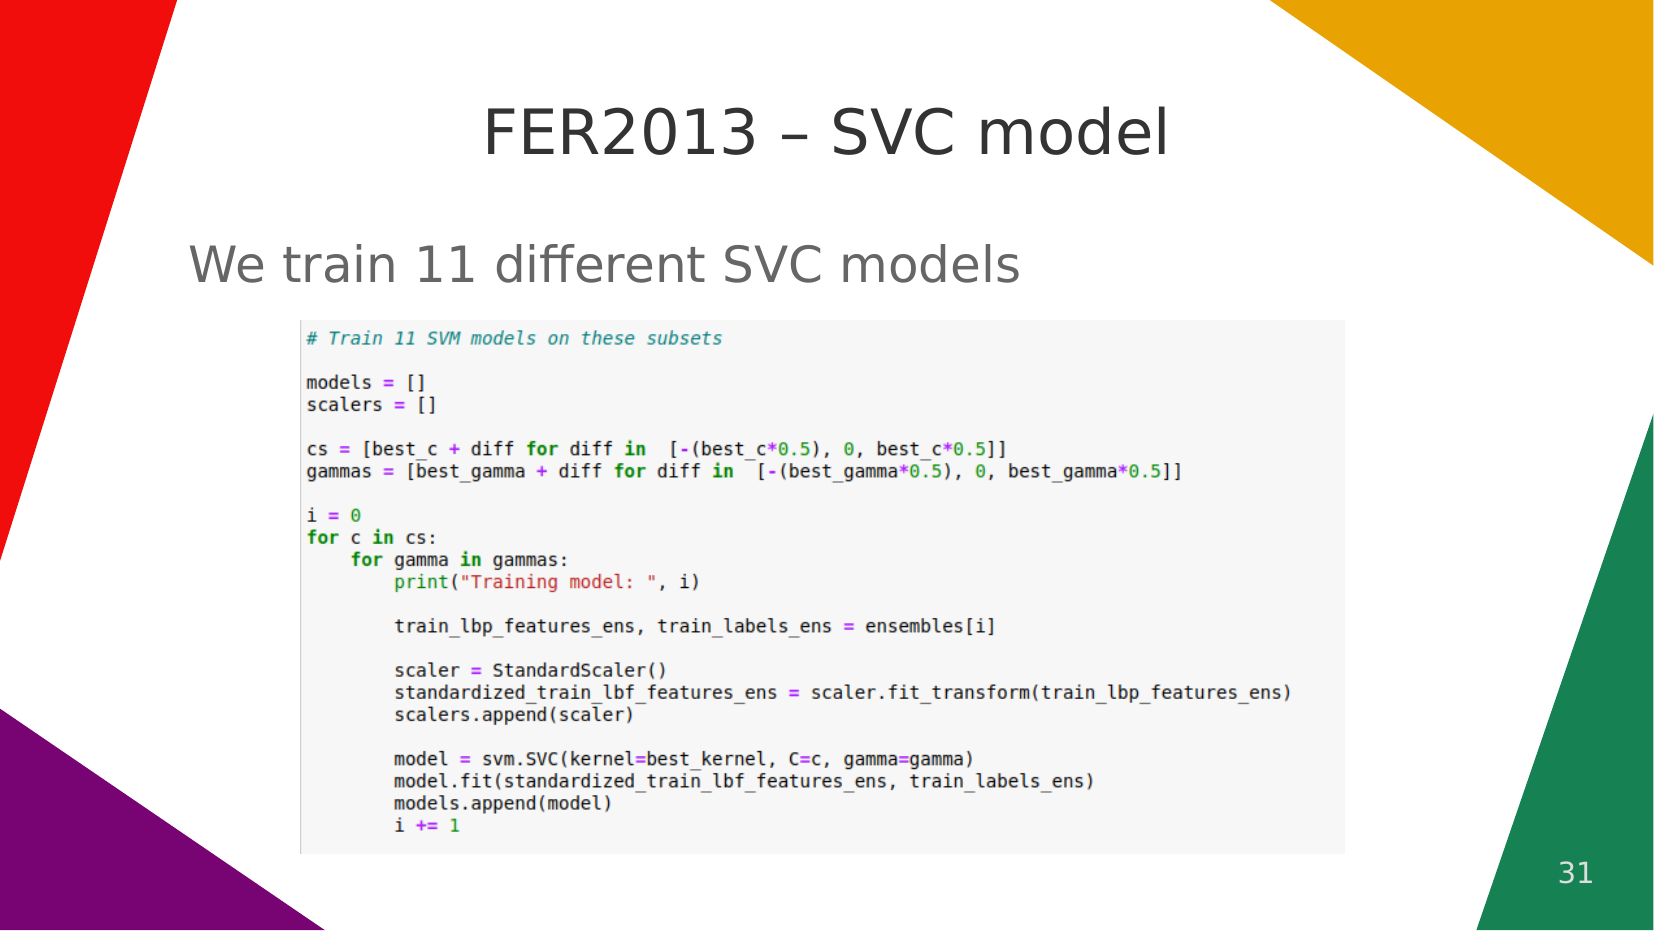

# FER2013 – SVC model
We train 11 different SVC models
31